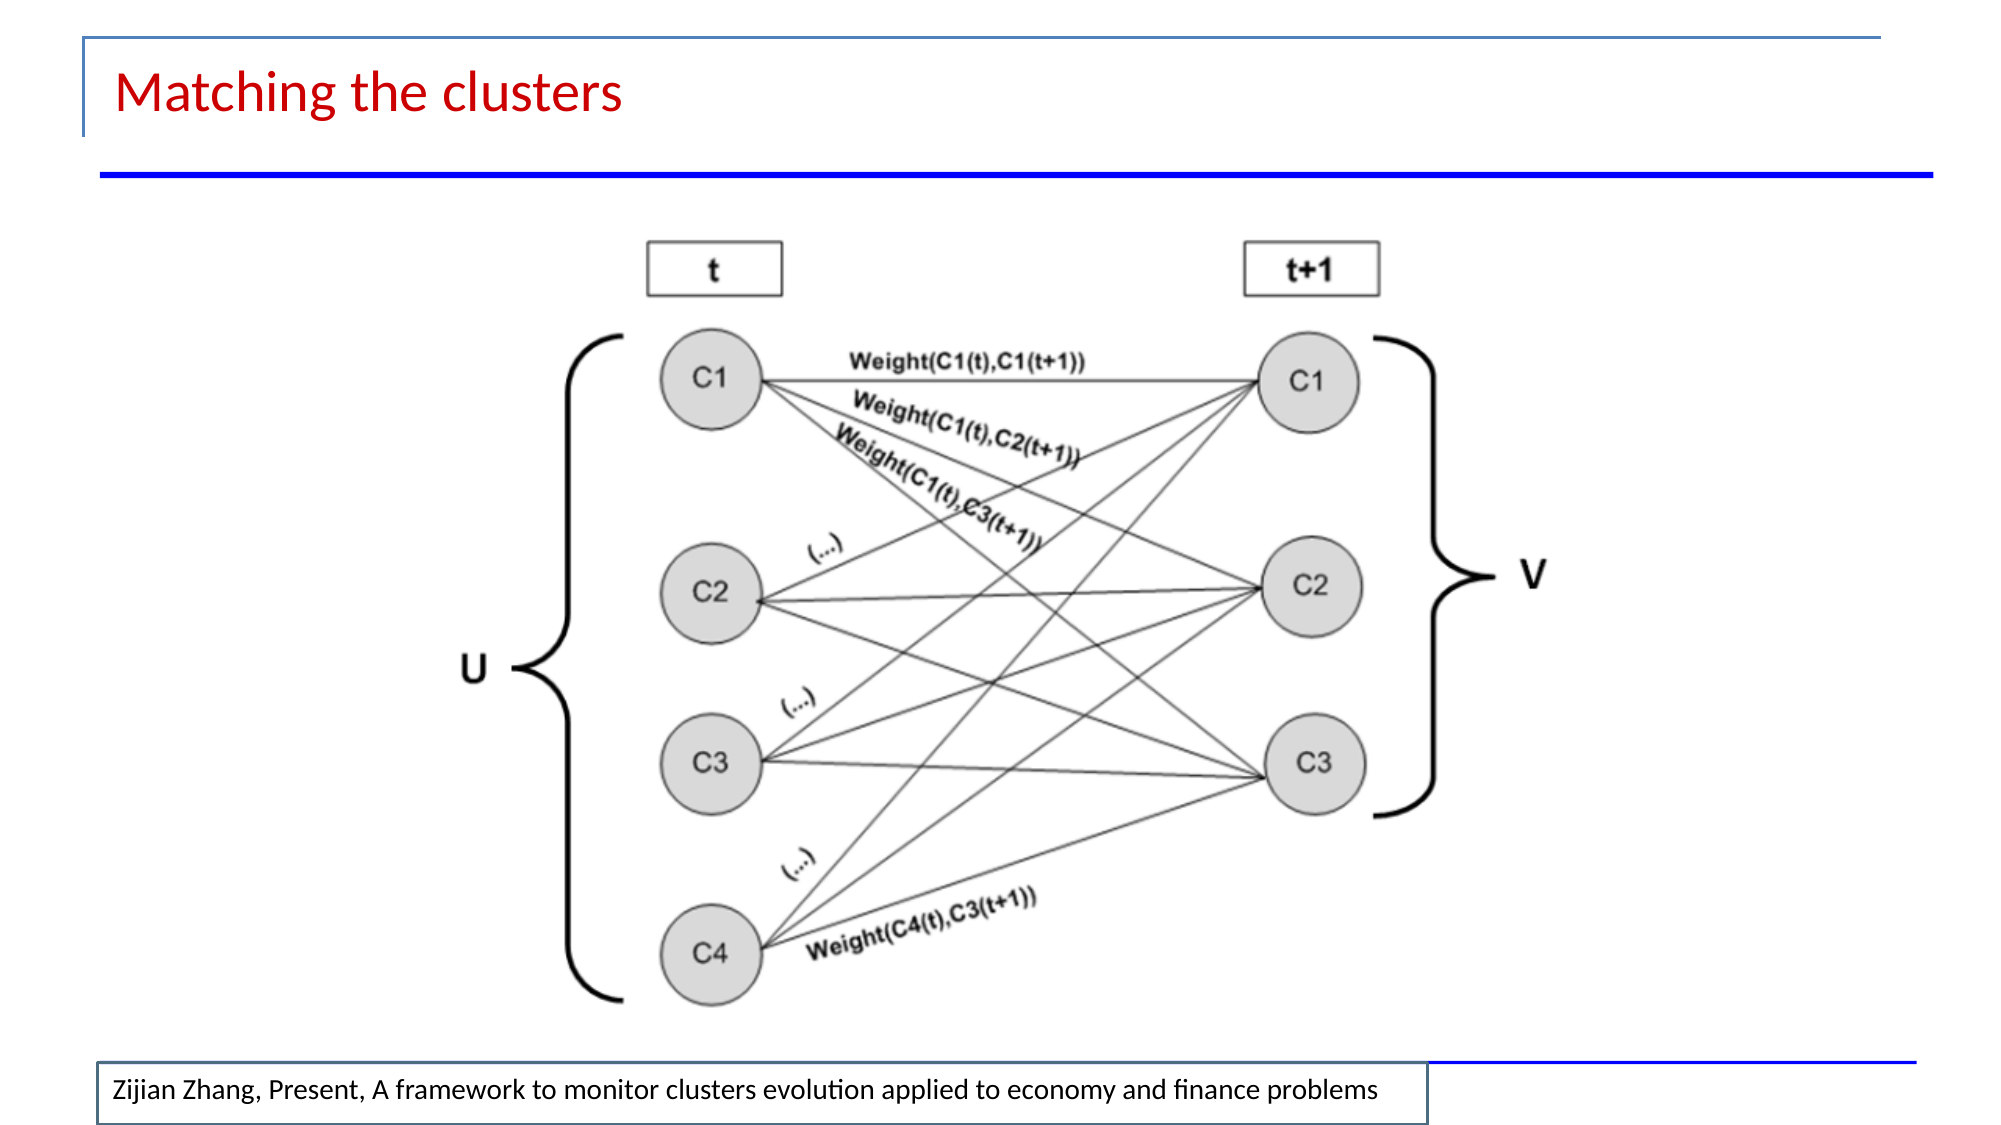

Matching the clusters
Zijian Zhang, Present, A framework to monitor clusters evolution applied to economy and finance problems